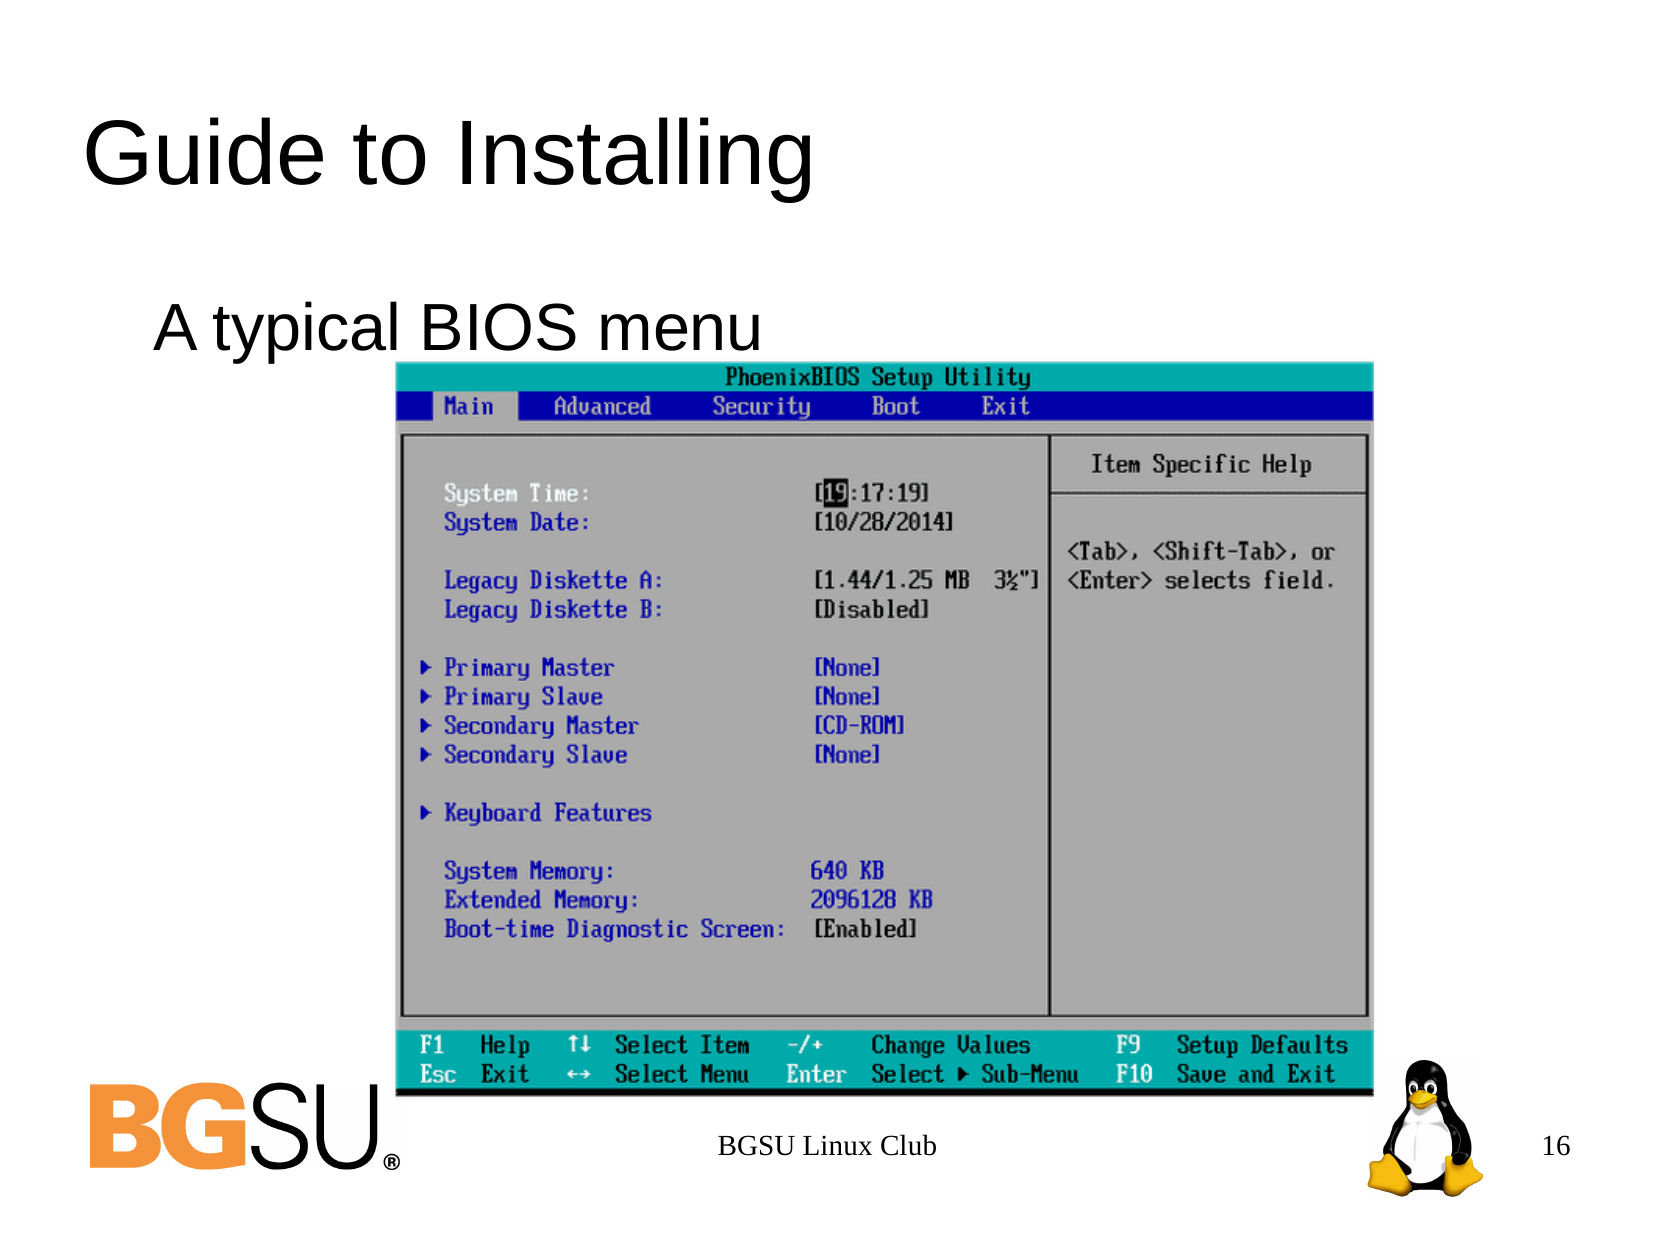

# Guide to Installing
A typical BIOS menu
BGSU Linux Club
16